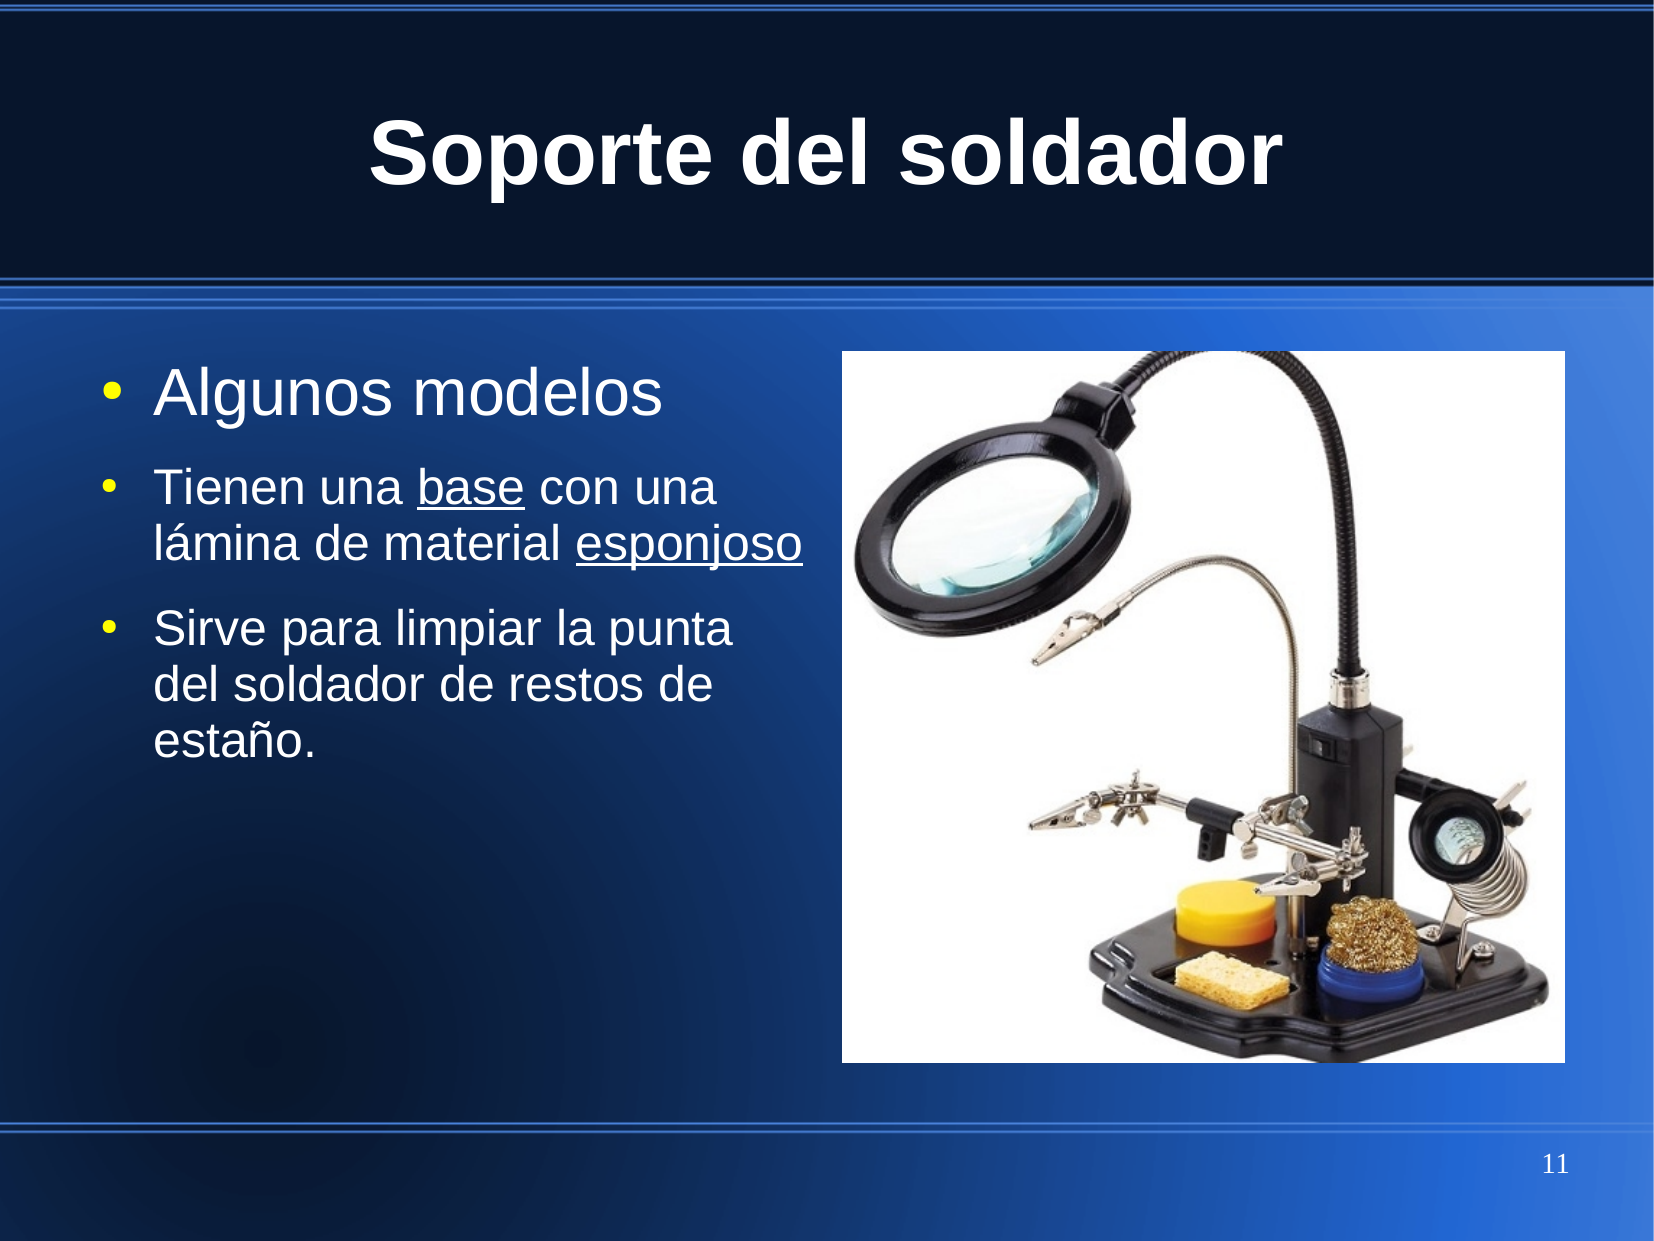

# Soporte del soldador
Algunos modelos
Tienen una base con una lámina de material esponjoso
Sirve para limpiar la punta del soldador de restos de estaño.
11